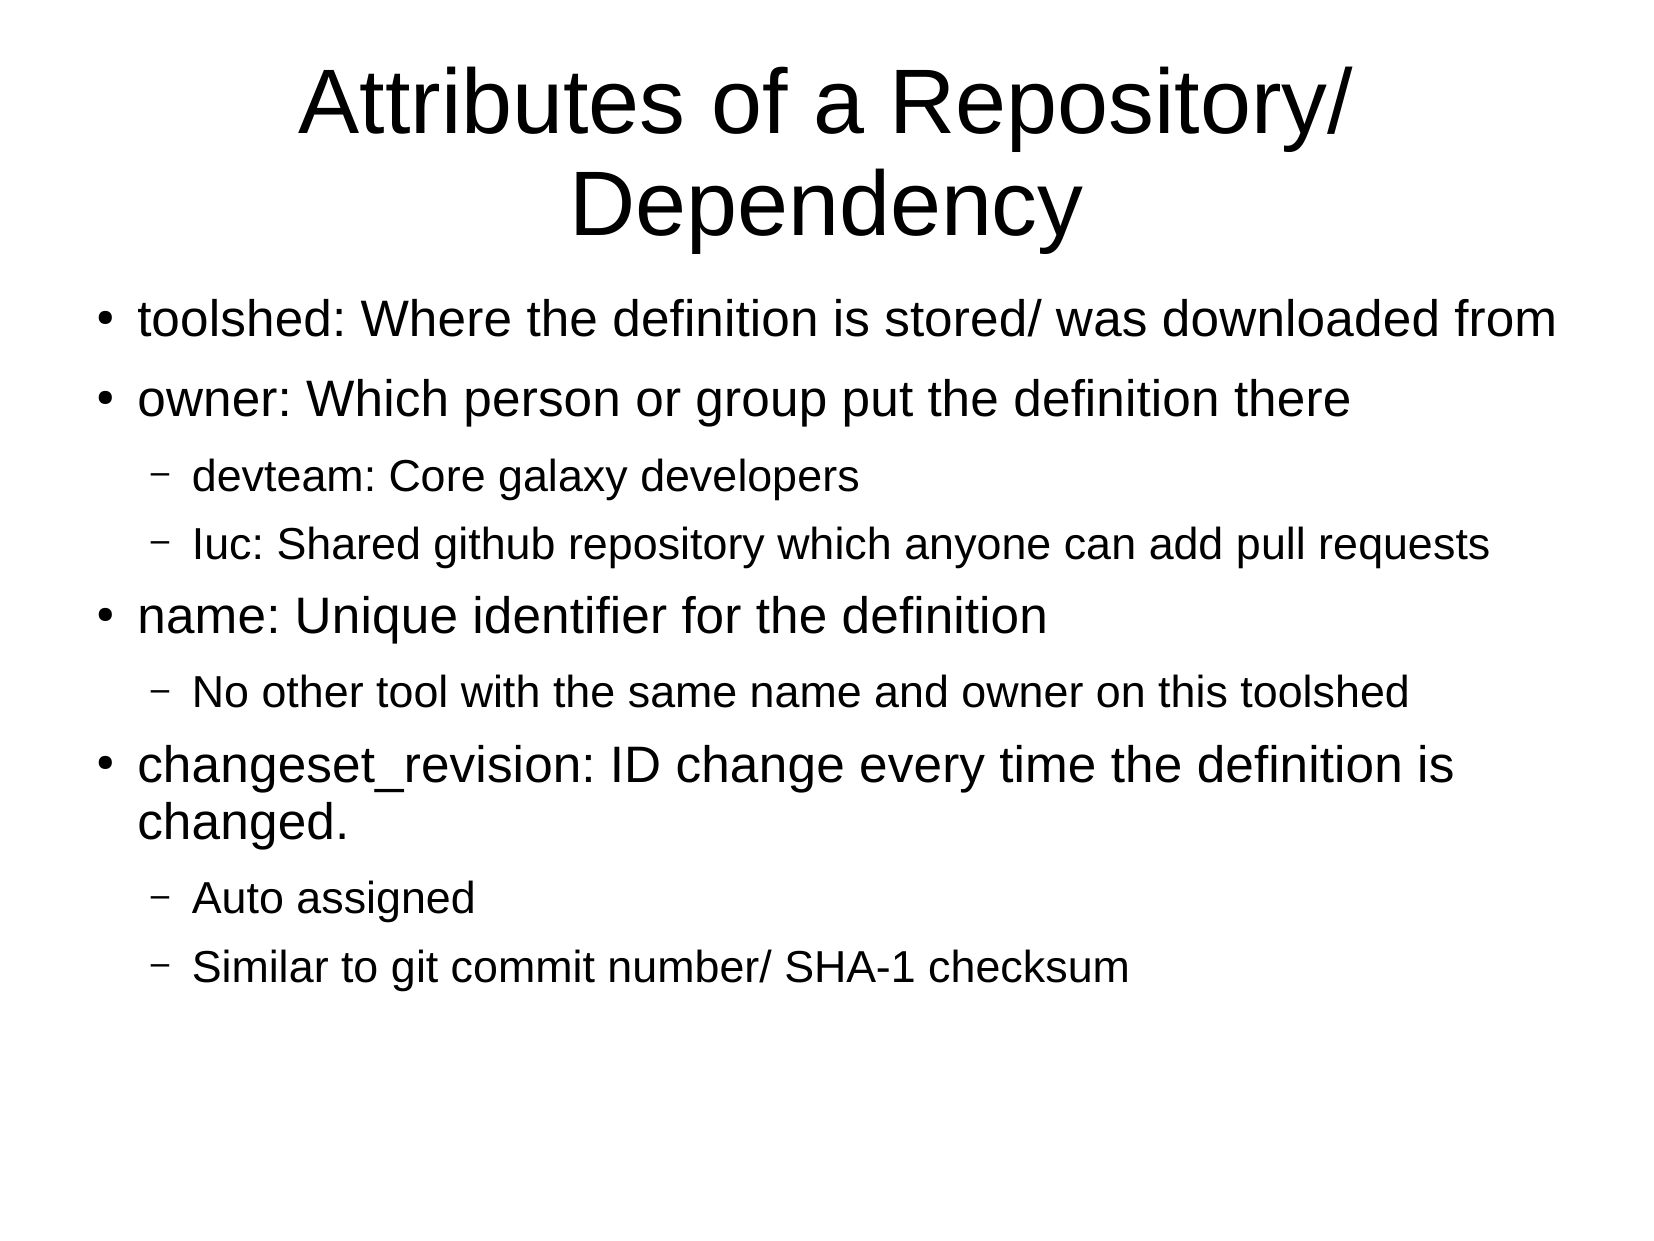

# Attributes of a Repository/ Dependency
toolshed: Where the definition is stored/ was downloaded from
owner: Which person or group put the definition there
devteam: Core galaxy developers
Iuc: Shared github repository which anyone can add pull requests
name: Unique identifier for the definition
No other tool with the same name and owner on this toolshed
changeset_revision: ID change every time the definition is changed.
Auto assigned
Similar to git commit number/ SHA-1 checksum